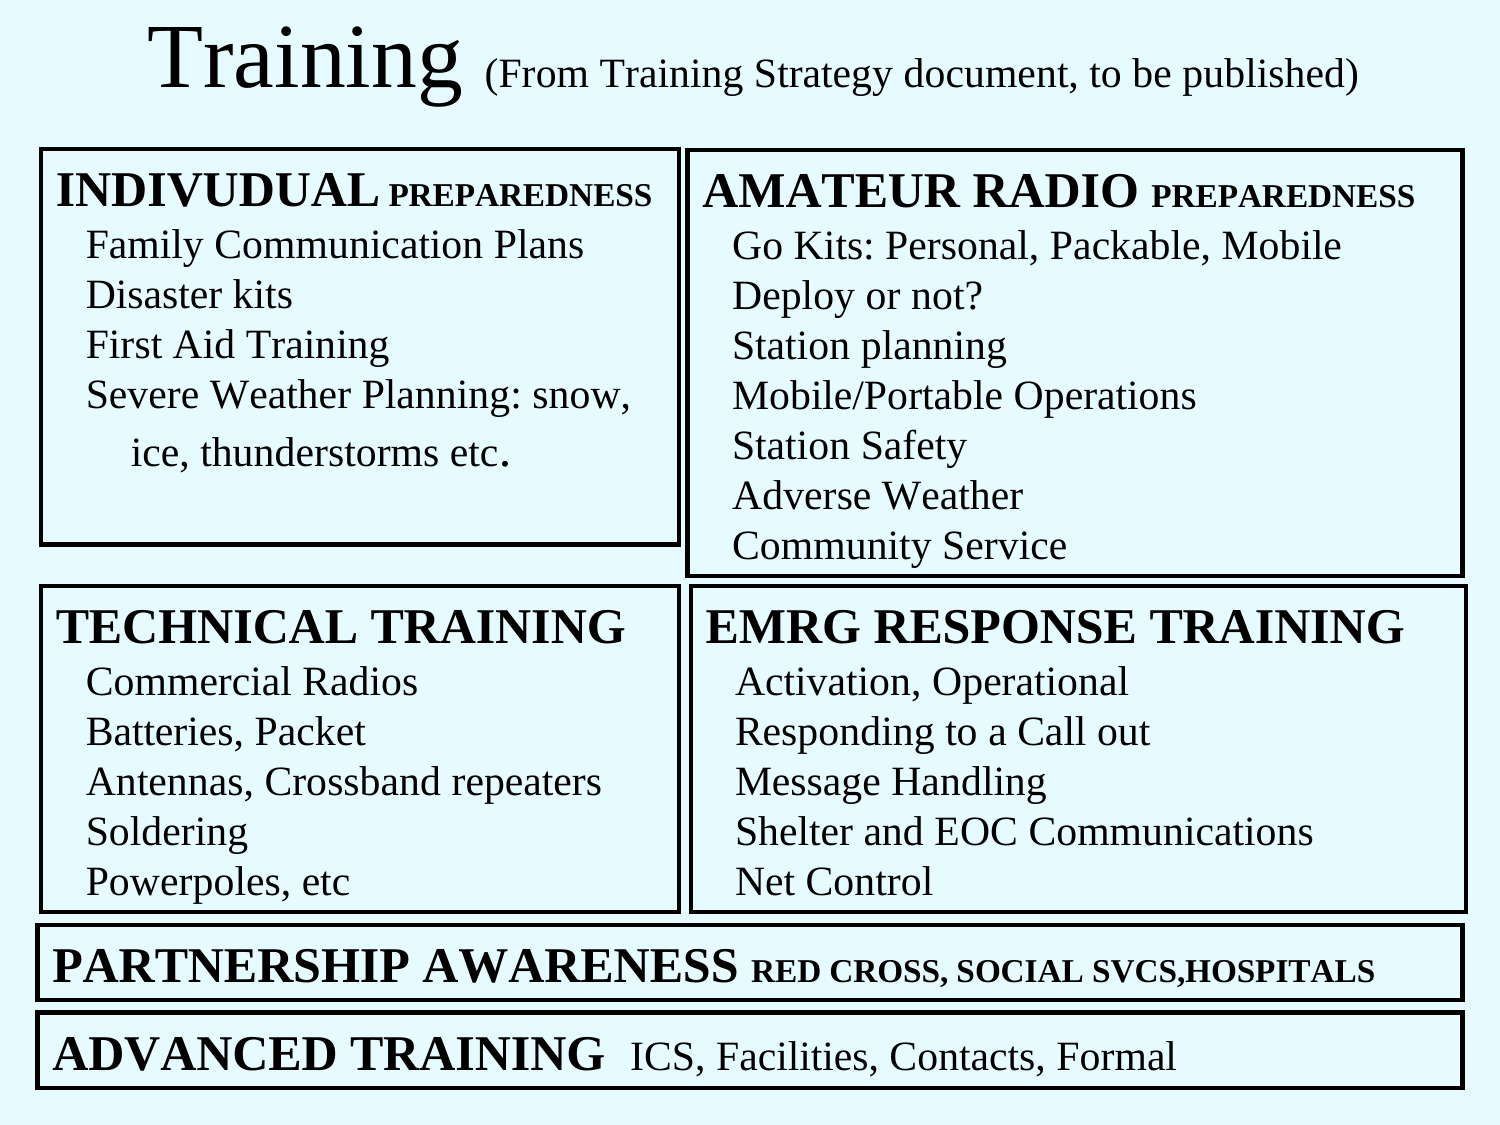

# Training (From Training Strategy document, to be published)
INDIVUDUAL PREPAREDNESS
Family Communication Plans
Disaster kits
First Aid Training
Severe Weather Planning: snow, ice, thunderstorms etc.
AMATEUR RADIO PREPAREDNESS
Go Kits: Personal, Packable, Mobile
Deploy or not?
Station planning
Mobile/Portable Operations
Station Safety
Adverse Weather
Community Service
TECHNICAL TRAINING
Commercial Radios
Batteries, Packet
Antennas, Crossband repeaters
Soldering
Powerpoles, etc
EMRG RESPONSE TRAINING
Activation, Operational
Responding to a Call out
Message Handling
Shelter and EOC Communications
Net Control
PARTNERSHIP AWARENESS RED CROSS, SOCIAL SVCS,HOSPITALS
ADVANCED TRAINING ICS, Facilities, Contacts, Formal